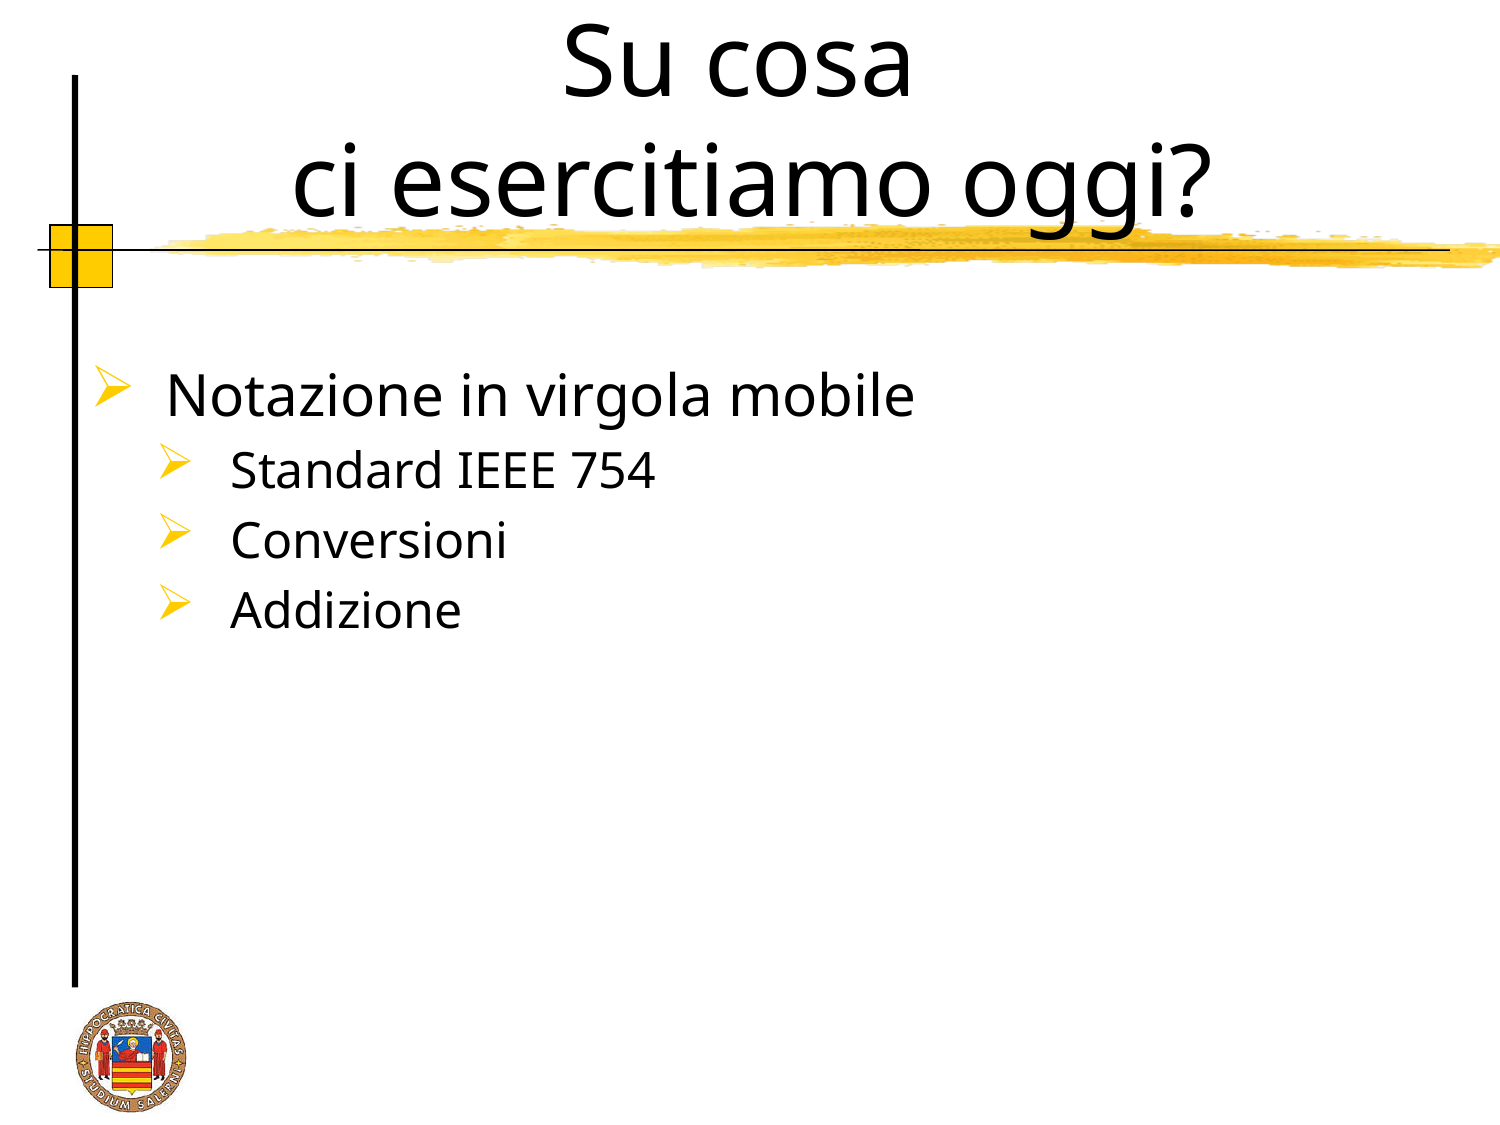

# Su cosa ci esercitiamo oggi?
Notazione in virgola mobile
Standard IEEE 754
Conversioni
Addizione